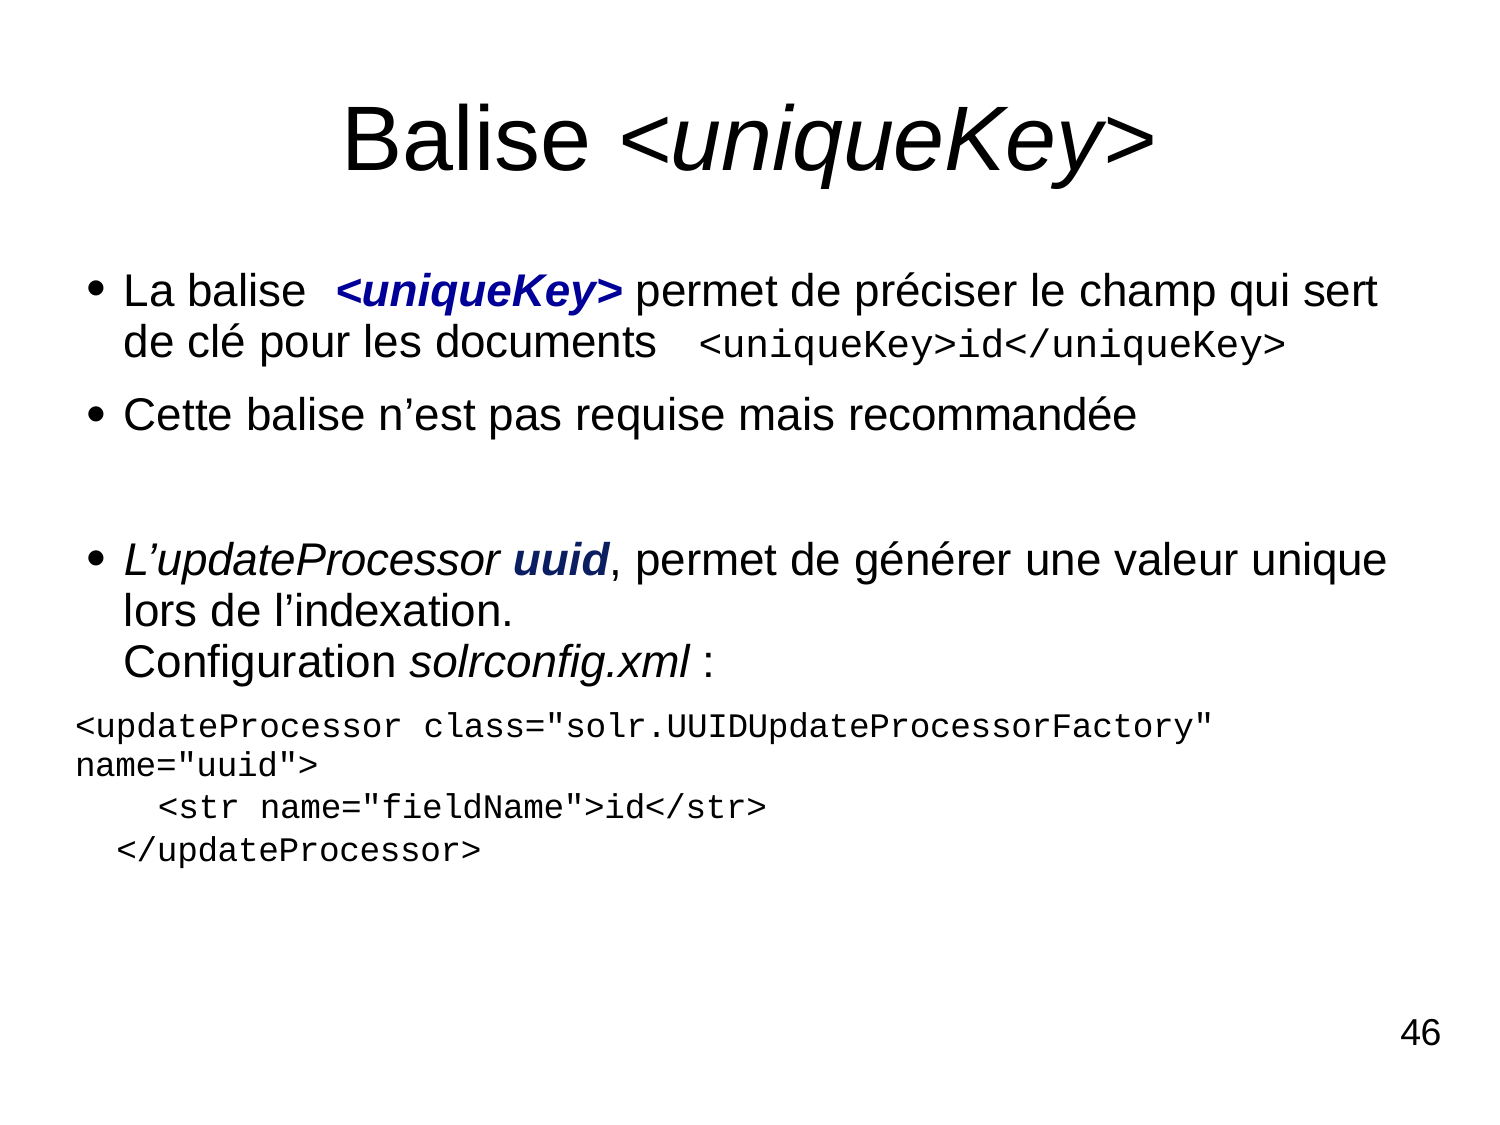

# Balise <uniqueKey>
La balise	<uniqueKey> permet de préciser le champ qui sert de clé pour les documents	<uniqueKey>id</uniqueKey>
Cette balise n’est pas requise mais recommandée
●
●
L’updateProcessor uuid, permet de générer une valeur unique lors de l’indexation.
Configuration solrconfig.xml :
<updateProcessor class="solr.UUIDUpdateProcessorFactory" name="uuid">
<str name="fieldName">id</str>
</updateProcessor>
●
46